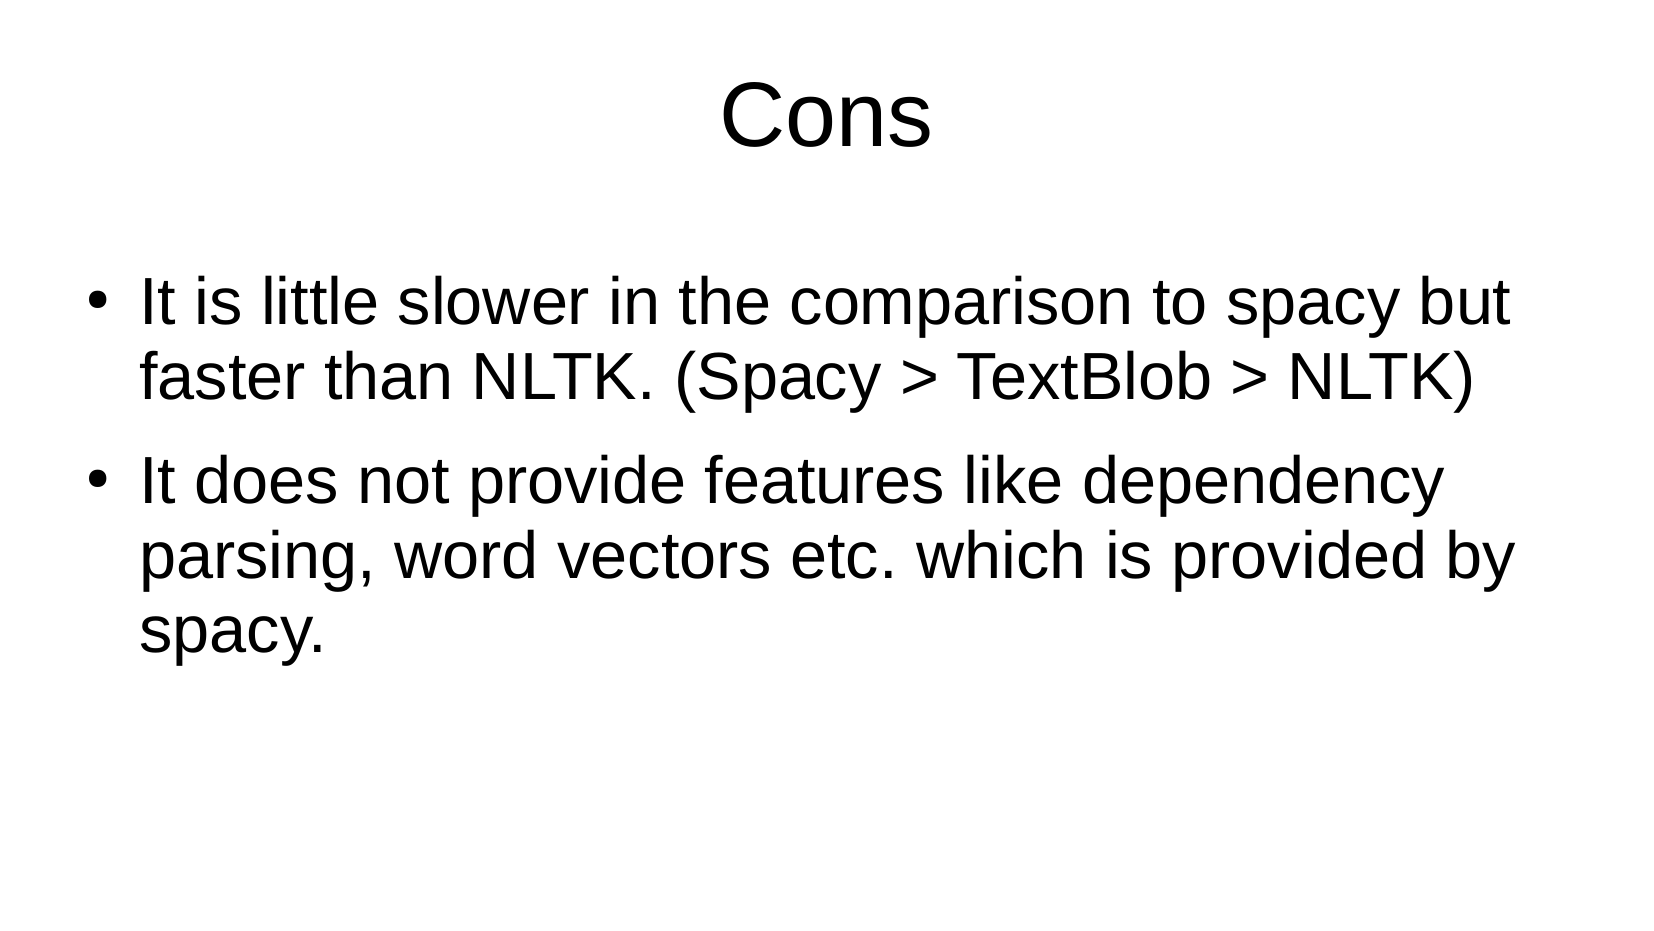

# Cons
It is little slower in the comparison to spacy but faster than NLTK. (Spacy > TextBlob > NLTK)
It does not provide features like dependency parsing, word vectors etc. which is provided by spacy.